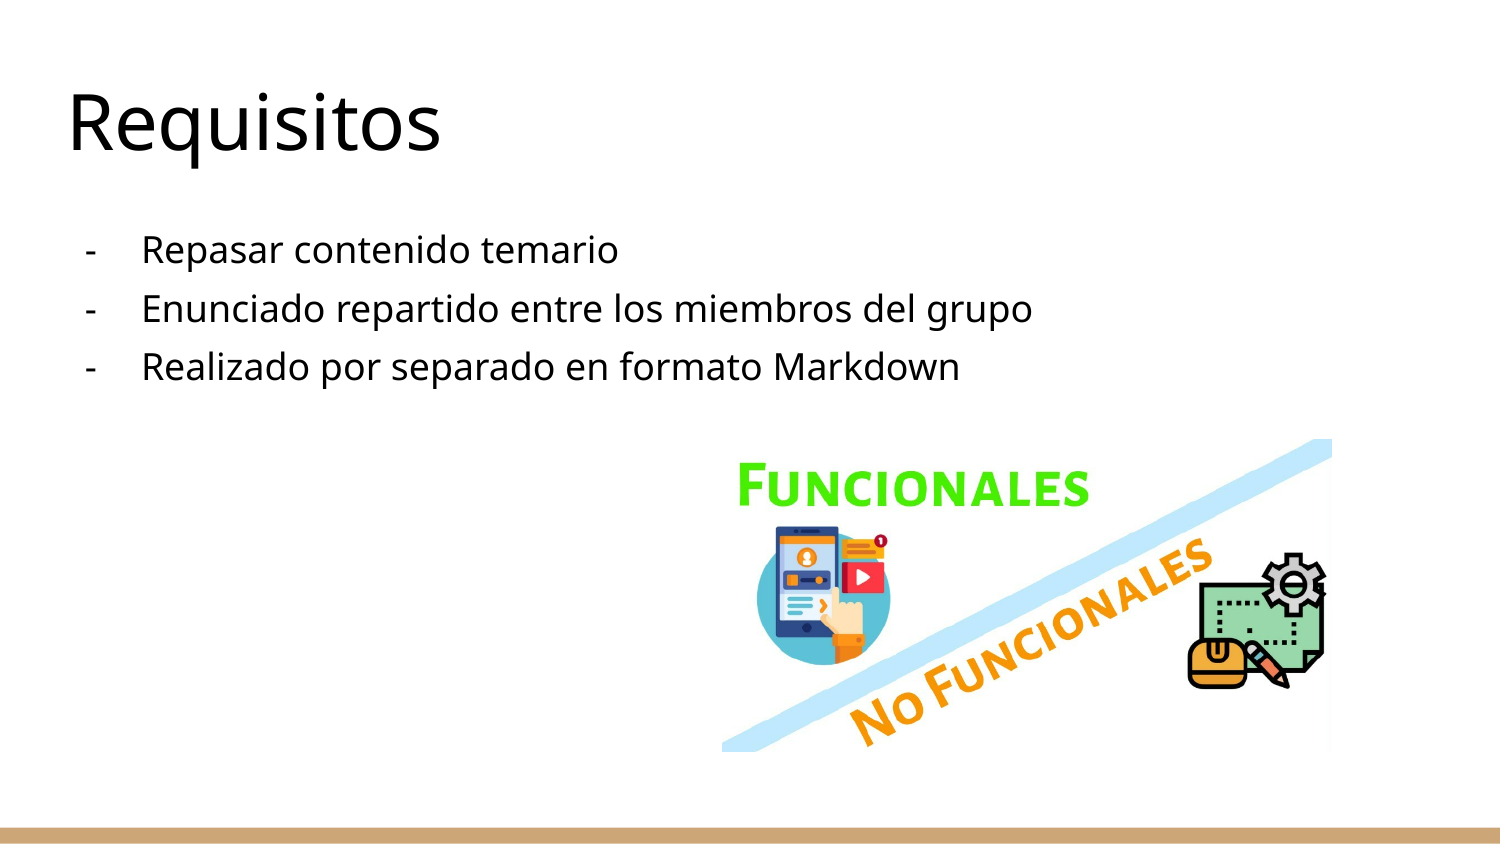

# Requisitos
Repasar contenido temario
Enunciado repartido entre los miembros del grupo
Realizado por separado en formato Markdown